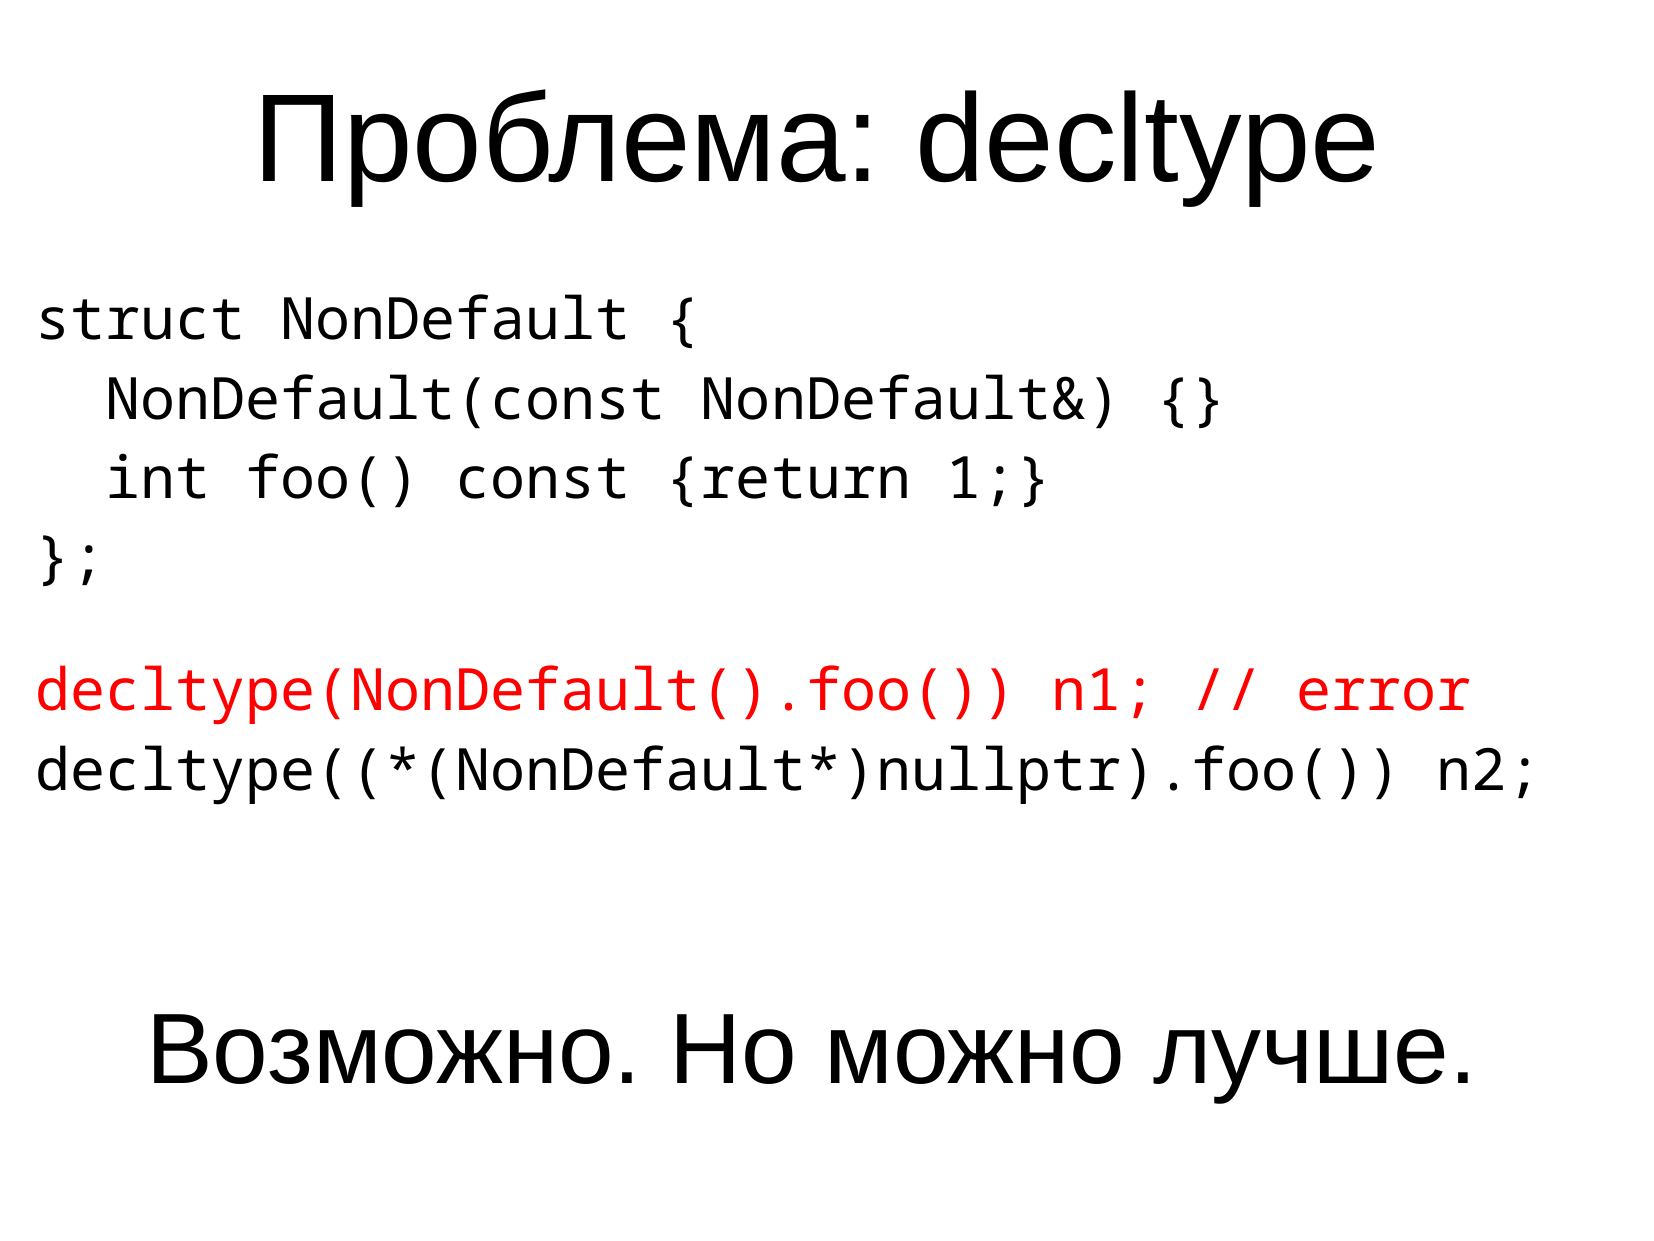

# Проблема: decltype
struct NonDefault {
 NonDefault(const NonDefault&) {}
 int foo() const {return 1;}
};
decltype(NonDefault().foo()) n1; // error
decltype((*(NonDefault*)nullptr).foo()) n2;
Возможно. Но можно лучше.